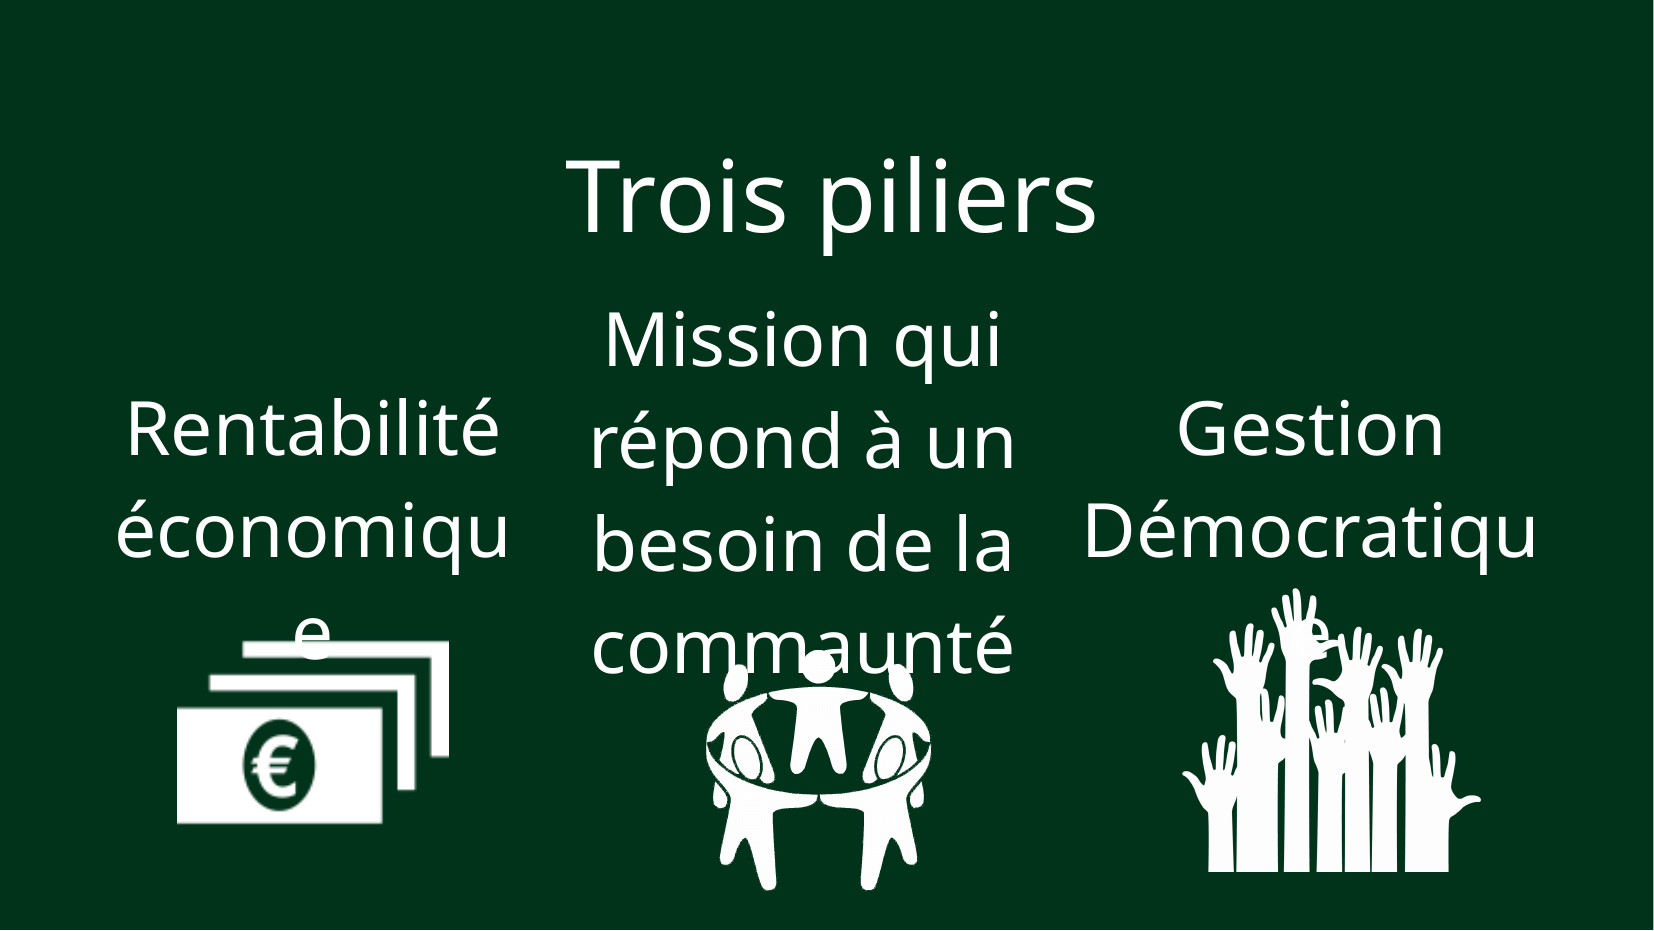

Trois piliers
Mission qui répond à un besoin de la commaunté
Rentabilité économique
Gestion Démocratique